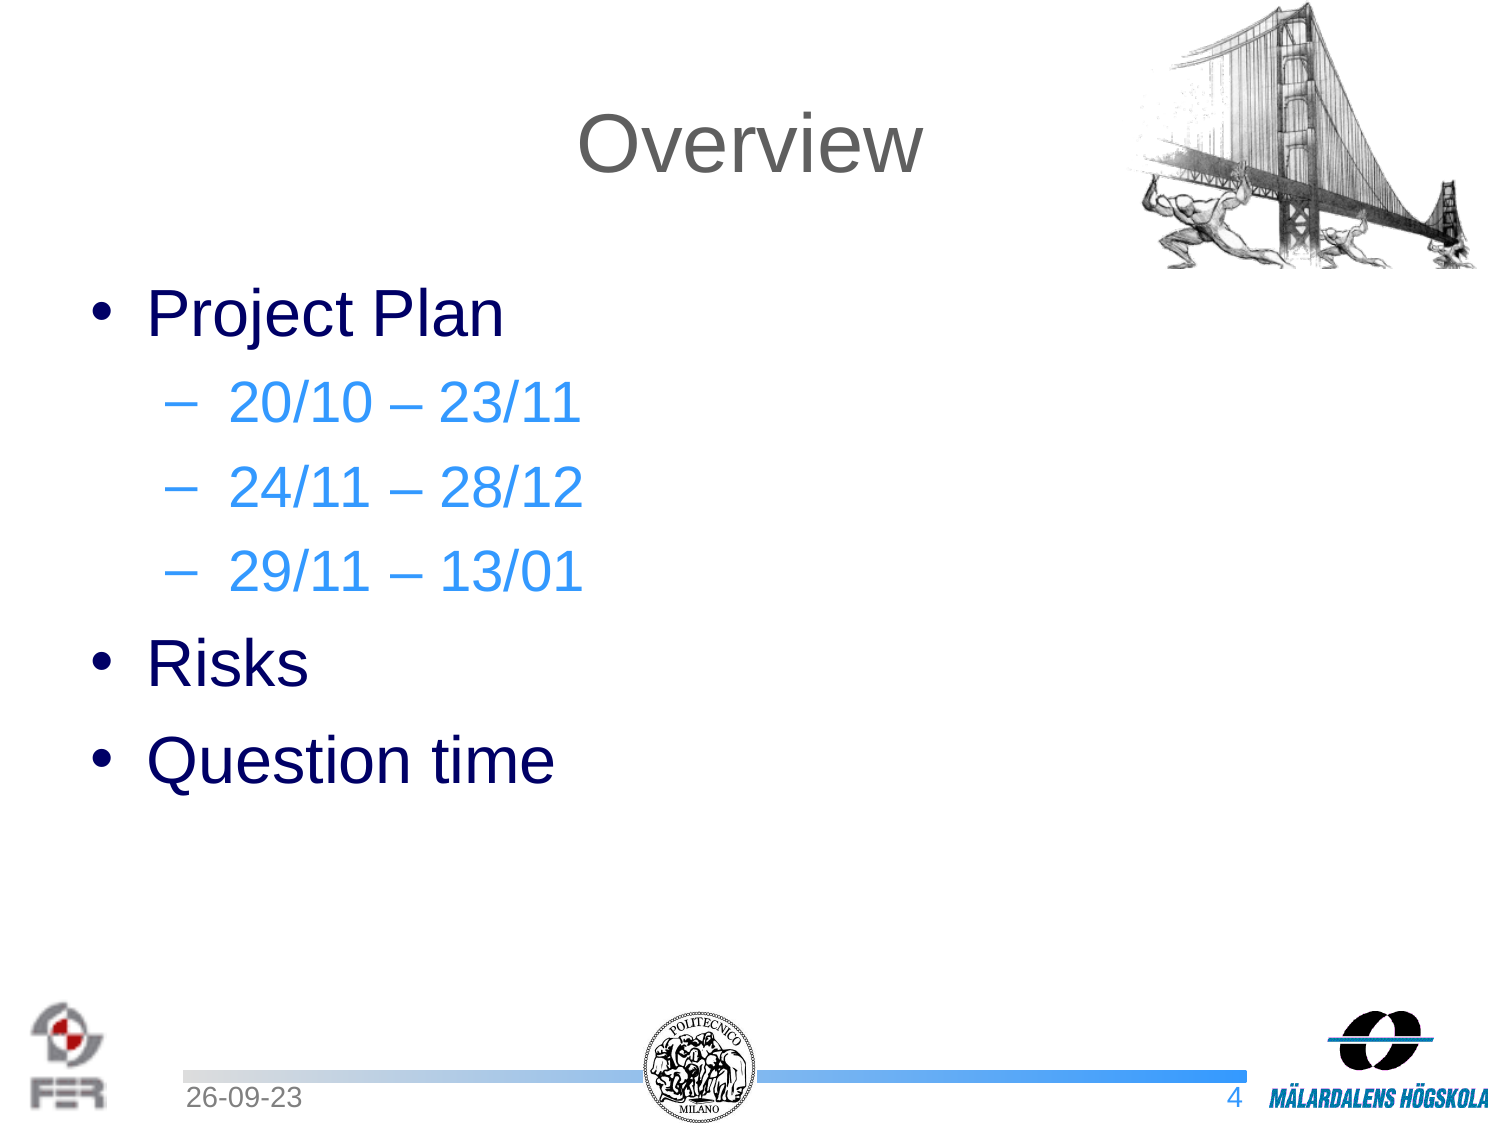

# Overview
Project Plan
 20/10 – 23/11
 24/11 – 28/12
 29/11 – 13/01
Risks
Question time
26-08-21